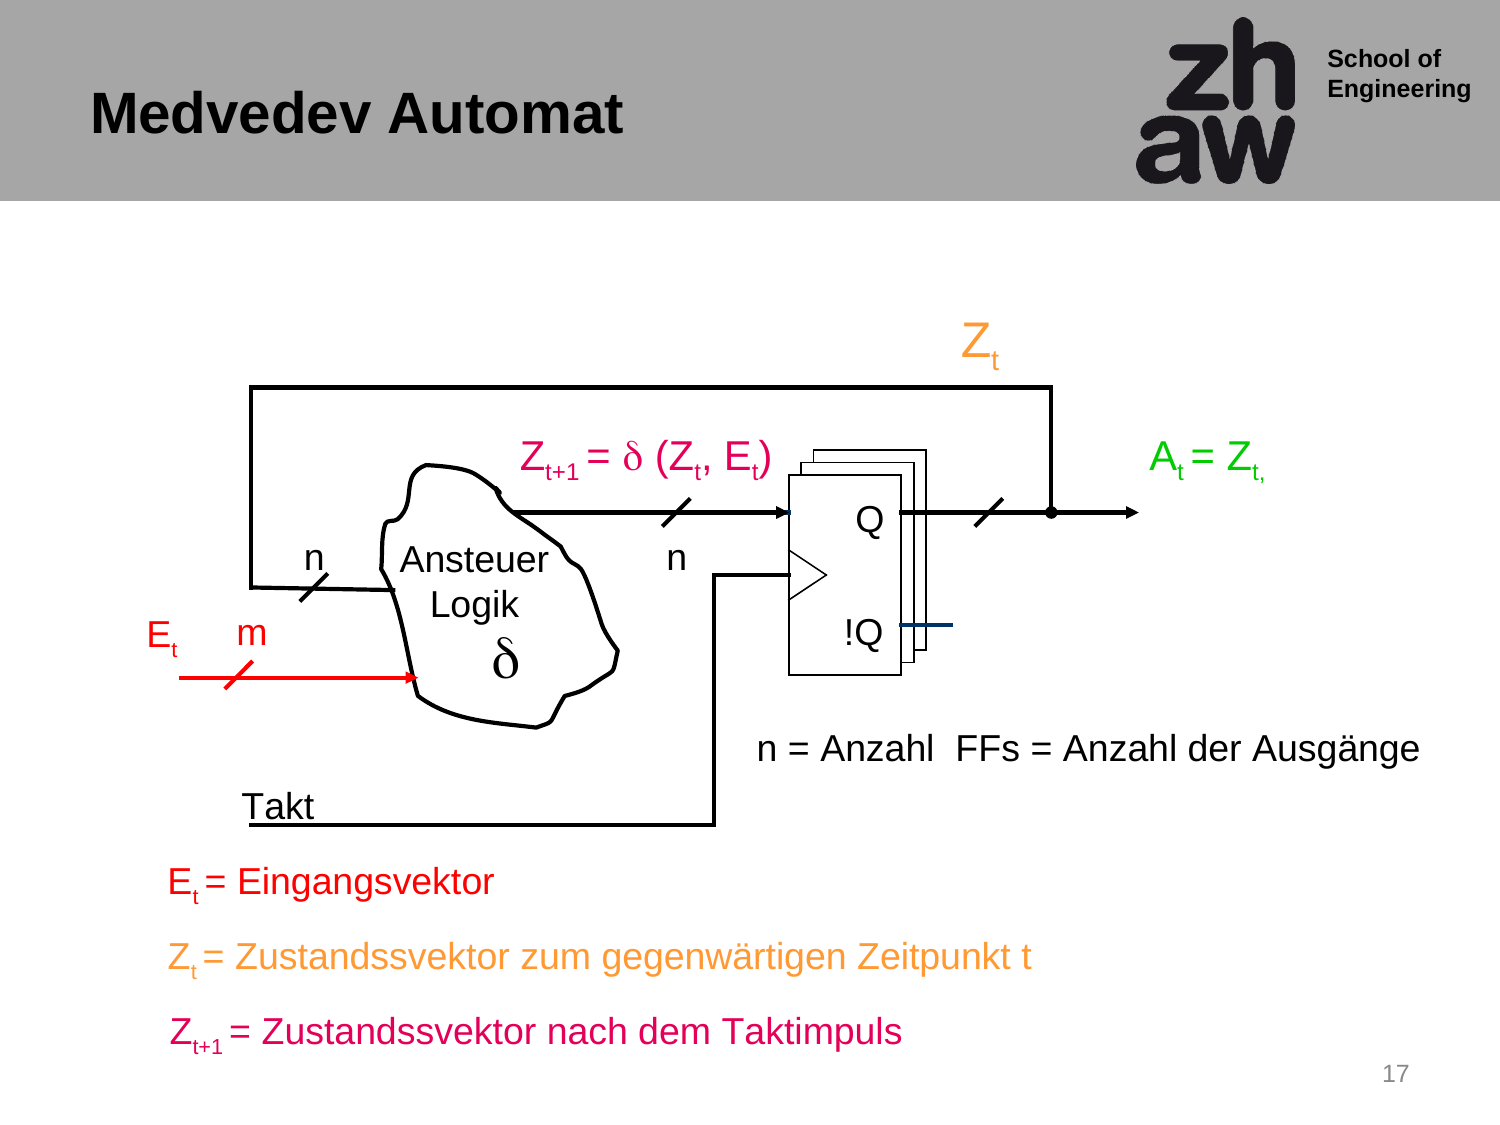

# Medvedev Automat
Zt
Zt+1 =  (Zt, Et)
At = Zt,
Q
n
n
AnsteuerLogik
m
!Q
Et

 n = Anzahl FFs = Anzahl der Ausgänge
Takt
Et = Eingangsvektor
Zt = Zustandssvektor zum gegenwärtigen Zeitpunkt t
Zt+1 = Zustandssvektor nach dem Taktimpuls